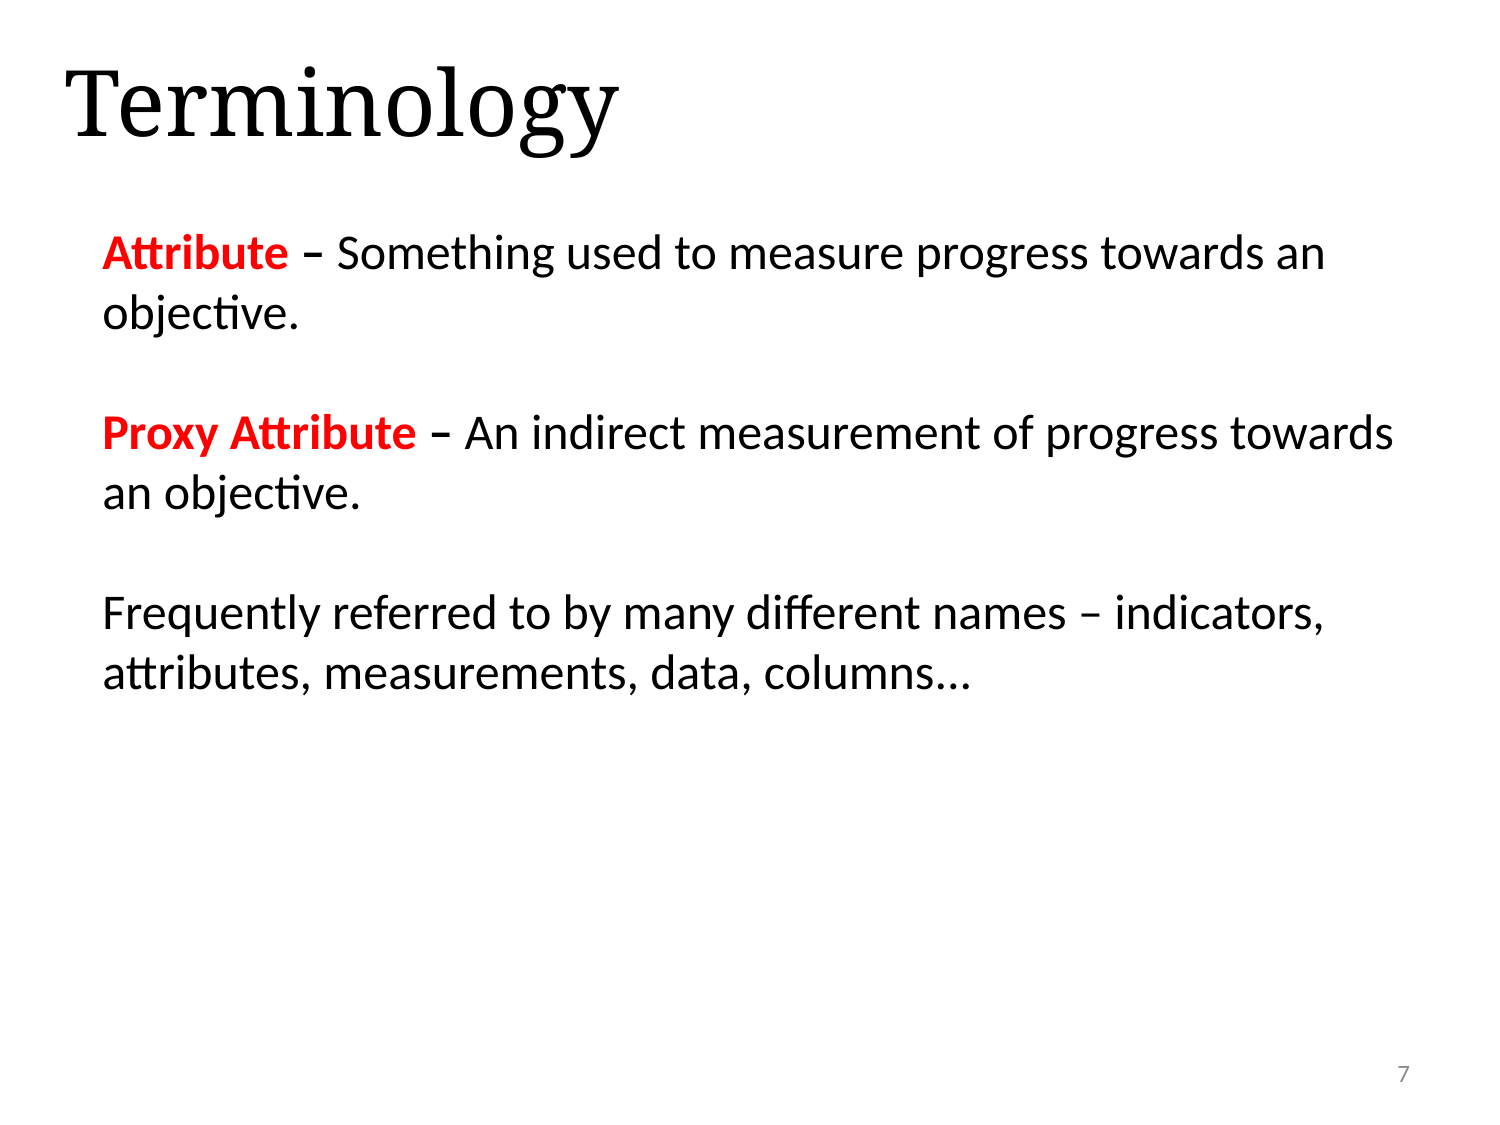

Terminology
Attribute – Something used to measure progress towards an objective.
Proxy Attribute – An indirect measurement of progress towards an objective.
Frequently referred to by many different names – indicators, attributes, measurements, data, columns...